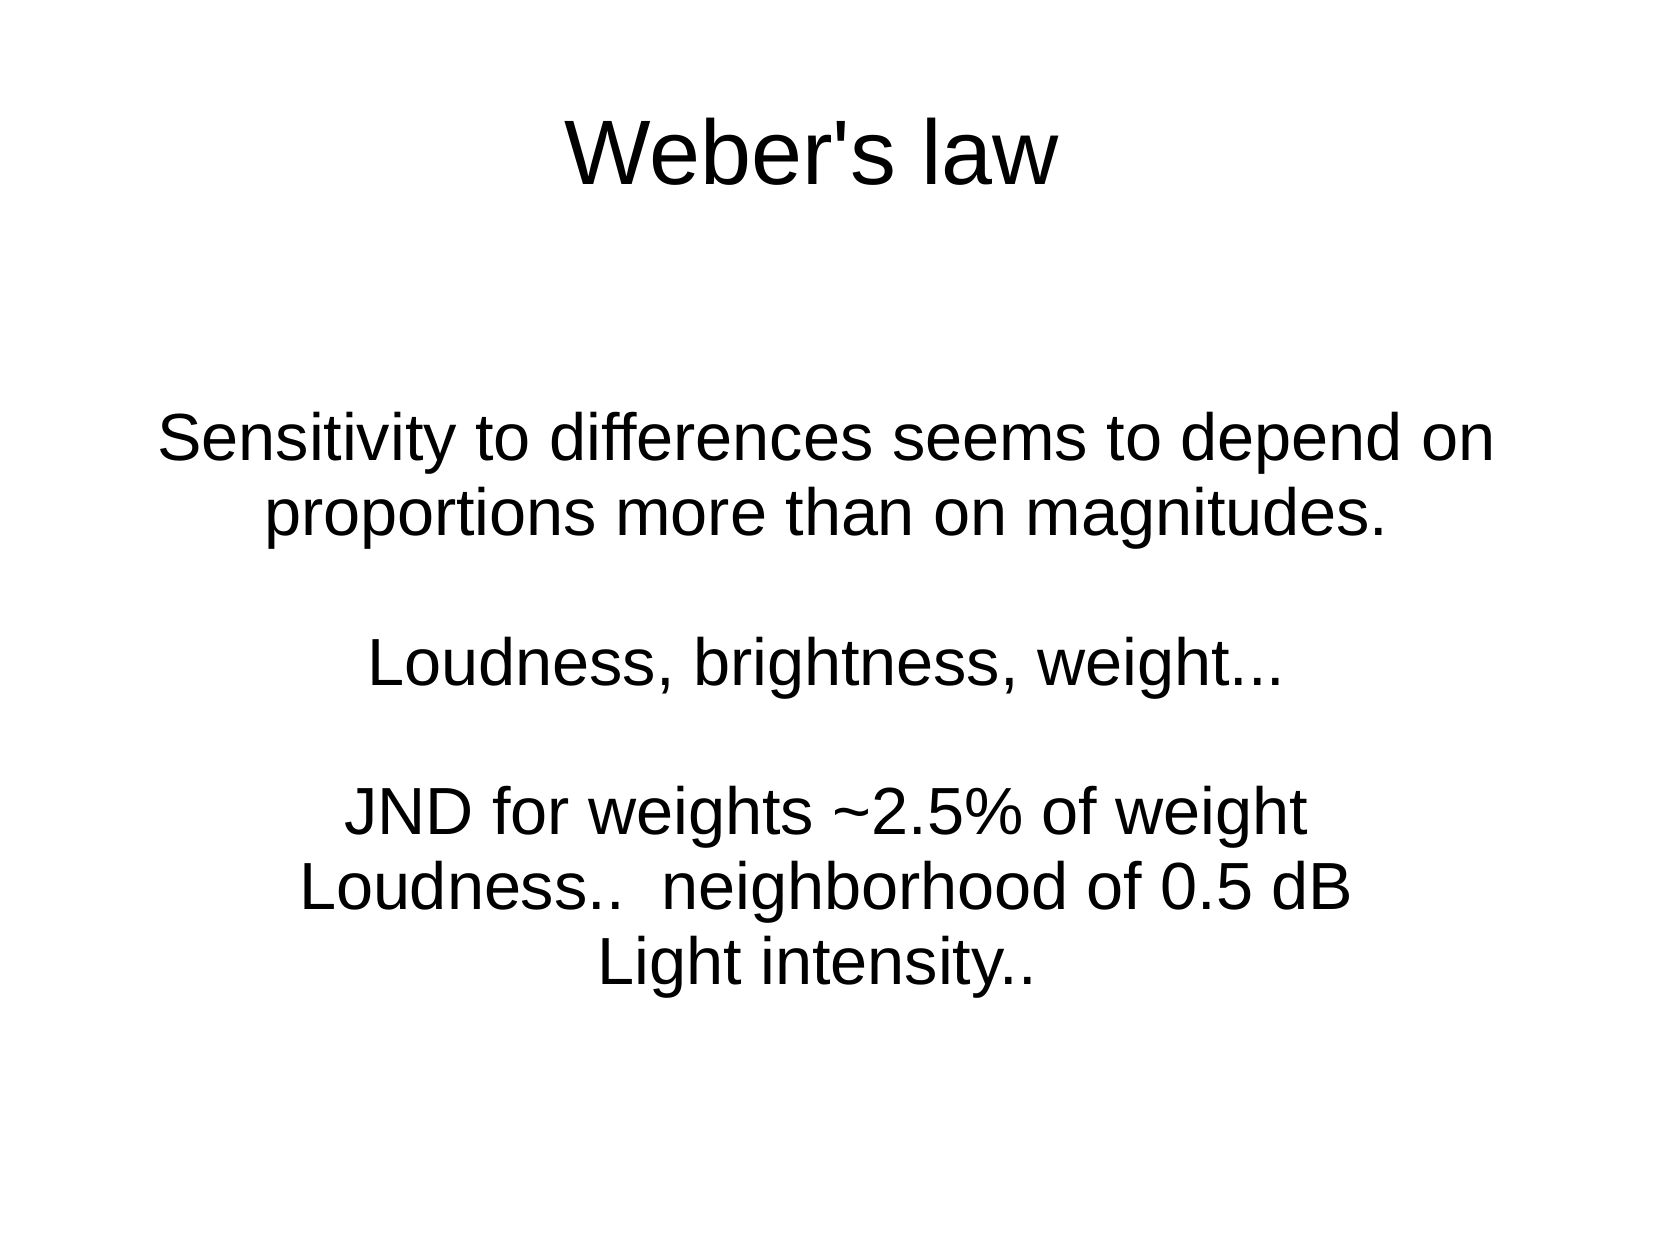

# Weber's law
Sensitivity to differences seems to depend on proportions more than on magnitudes.
Loudness, brightness, weight...
JND for weights ~2.5% of weight
Loudness.. neighborhood of 0.5 dB
Light intensity..